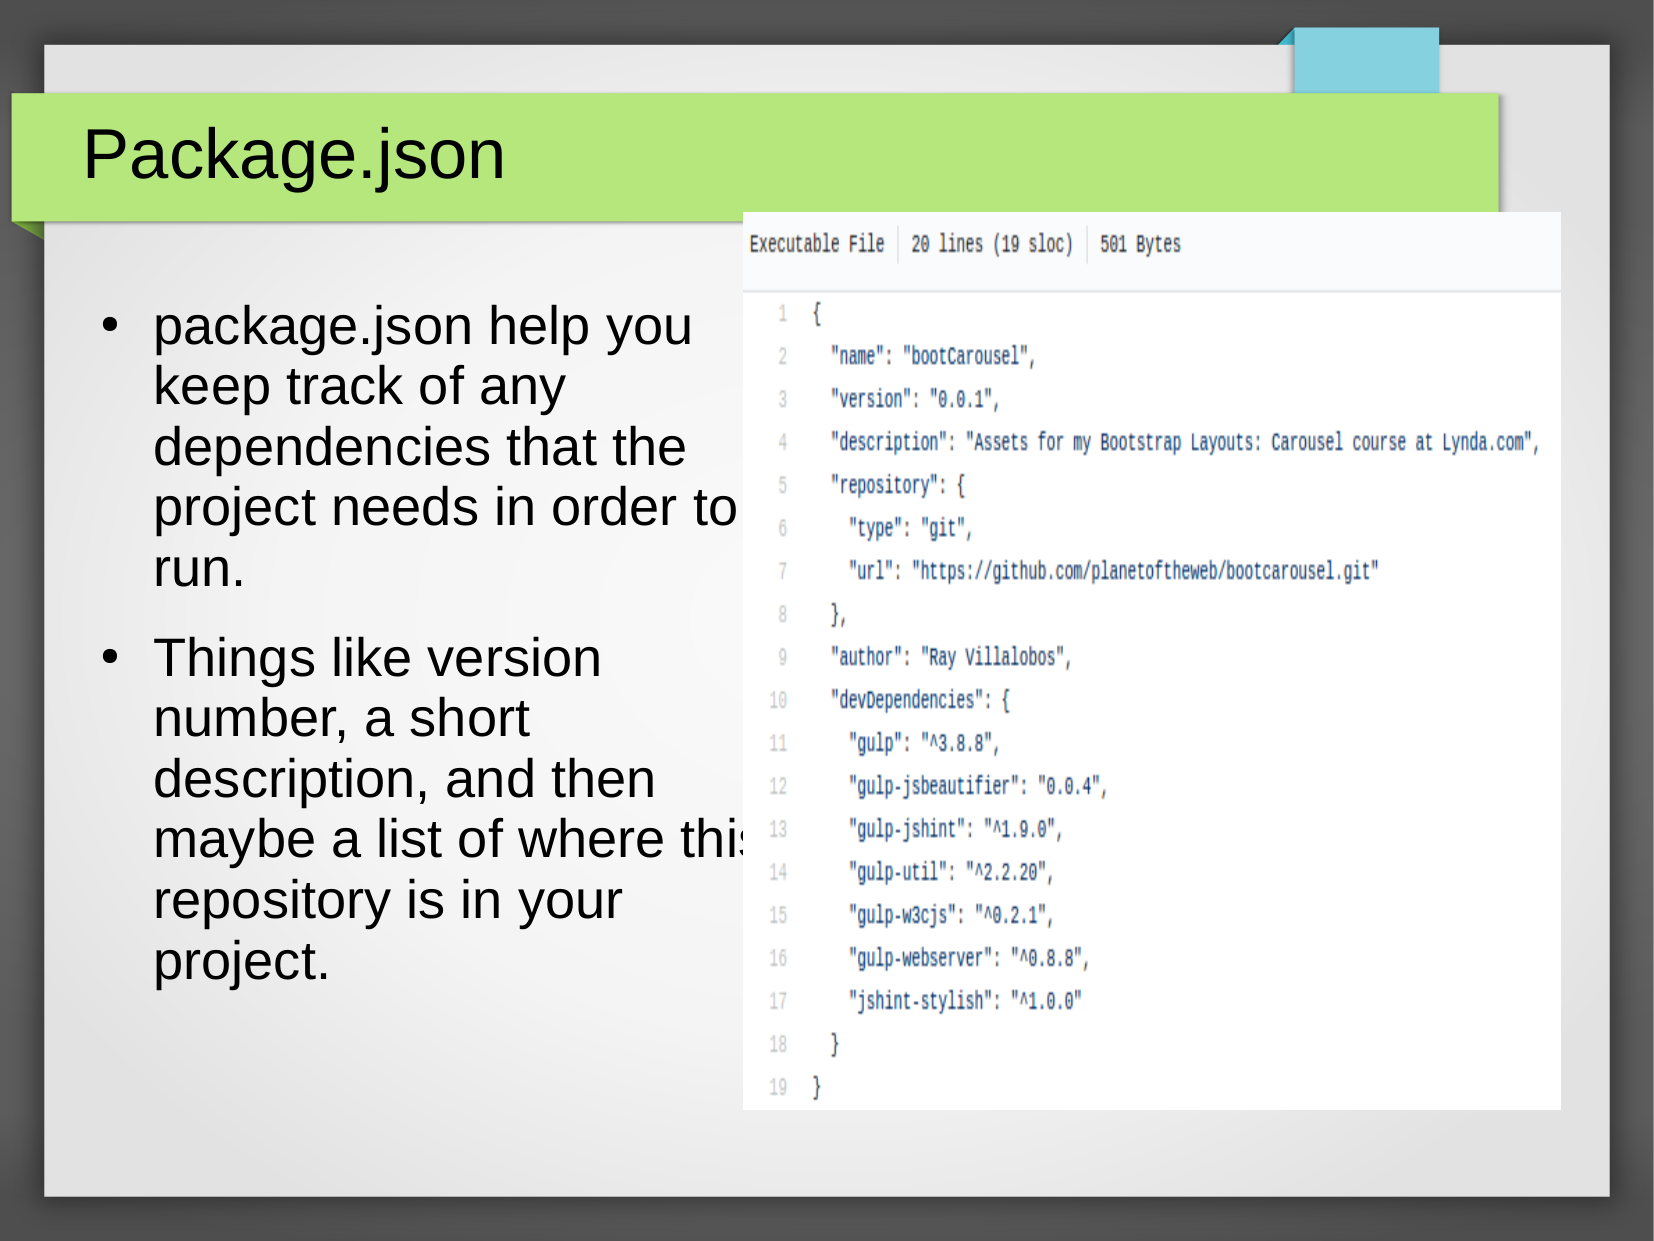

# Package.json
package.json help you keep track of any dependencies that the project needs in order to run.
Things like version number, a short description, and then maybe a list of where this repository is in your project.